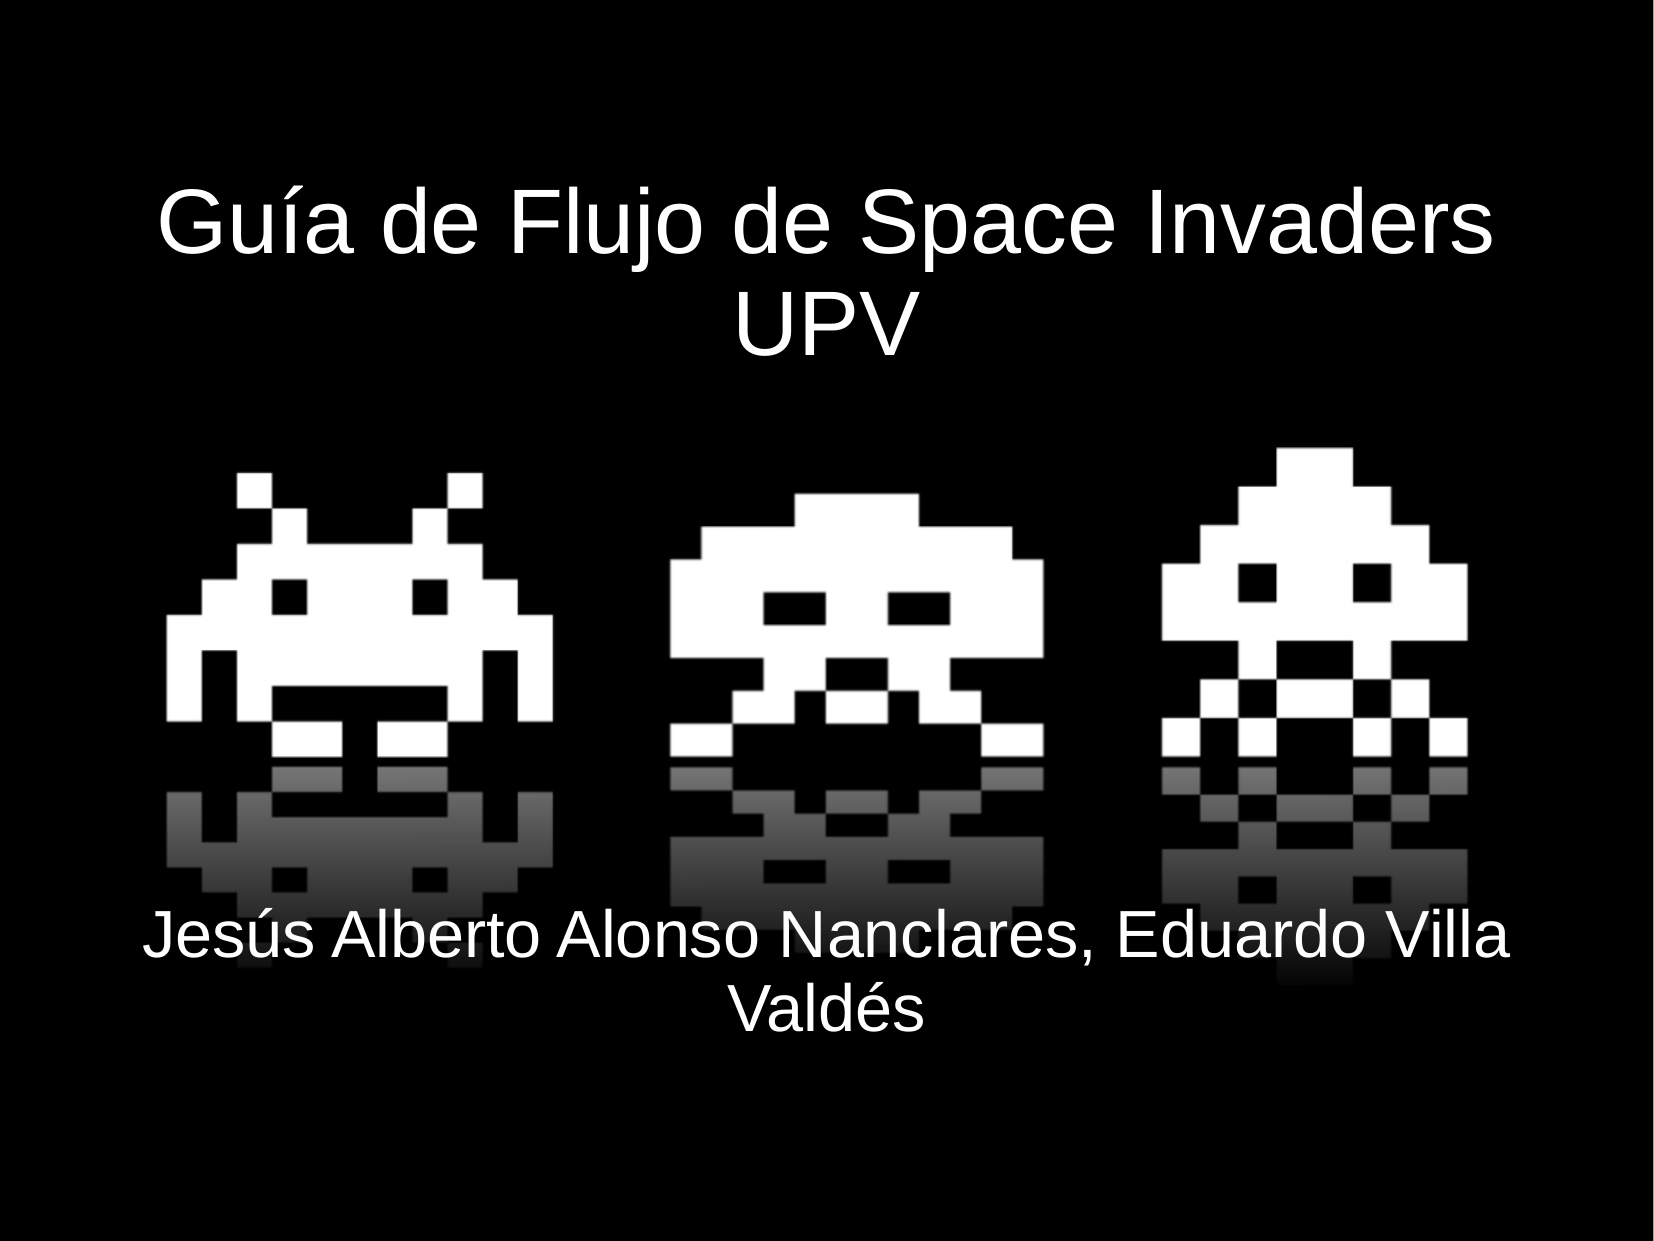

# Guía de Flujo de Space Invaders UPV
Jesús Alberto Alonso Nanclares, Eduardo Villa Valdés